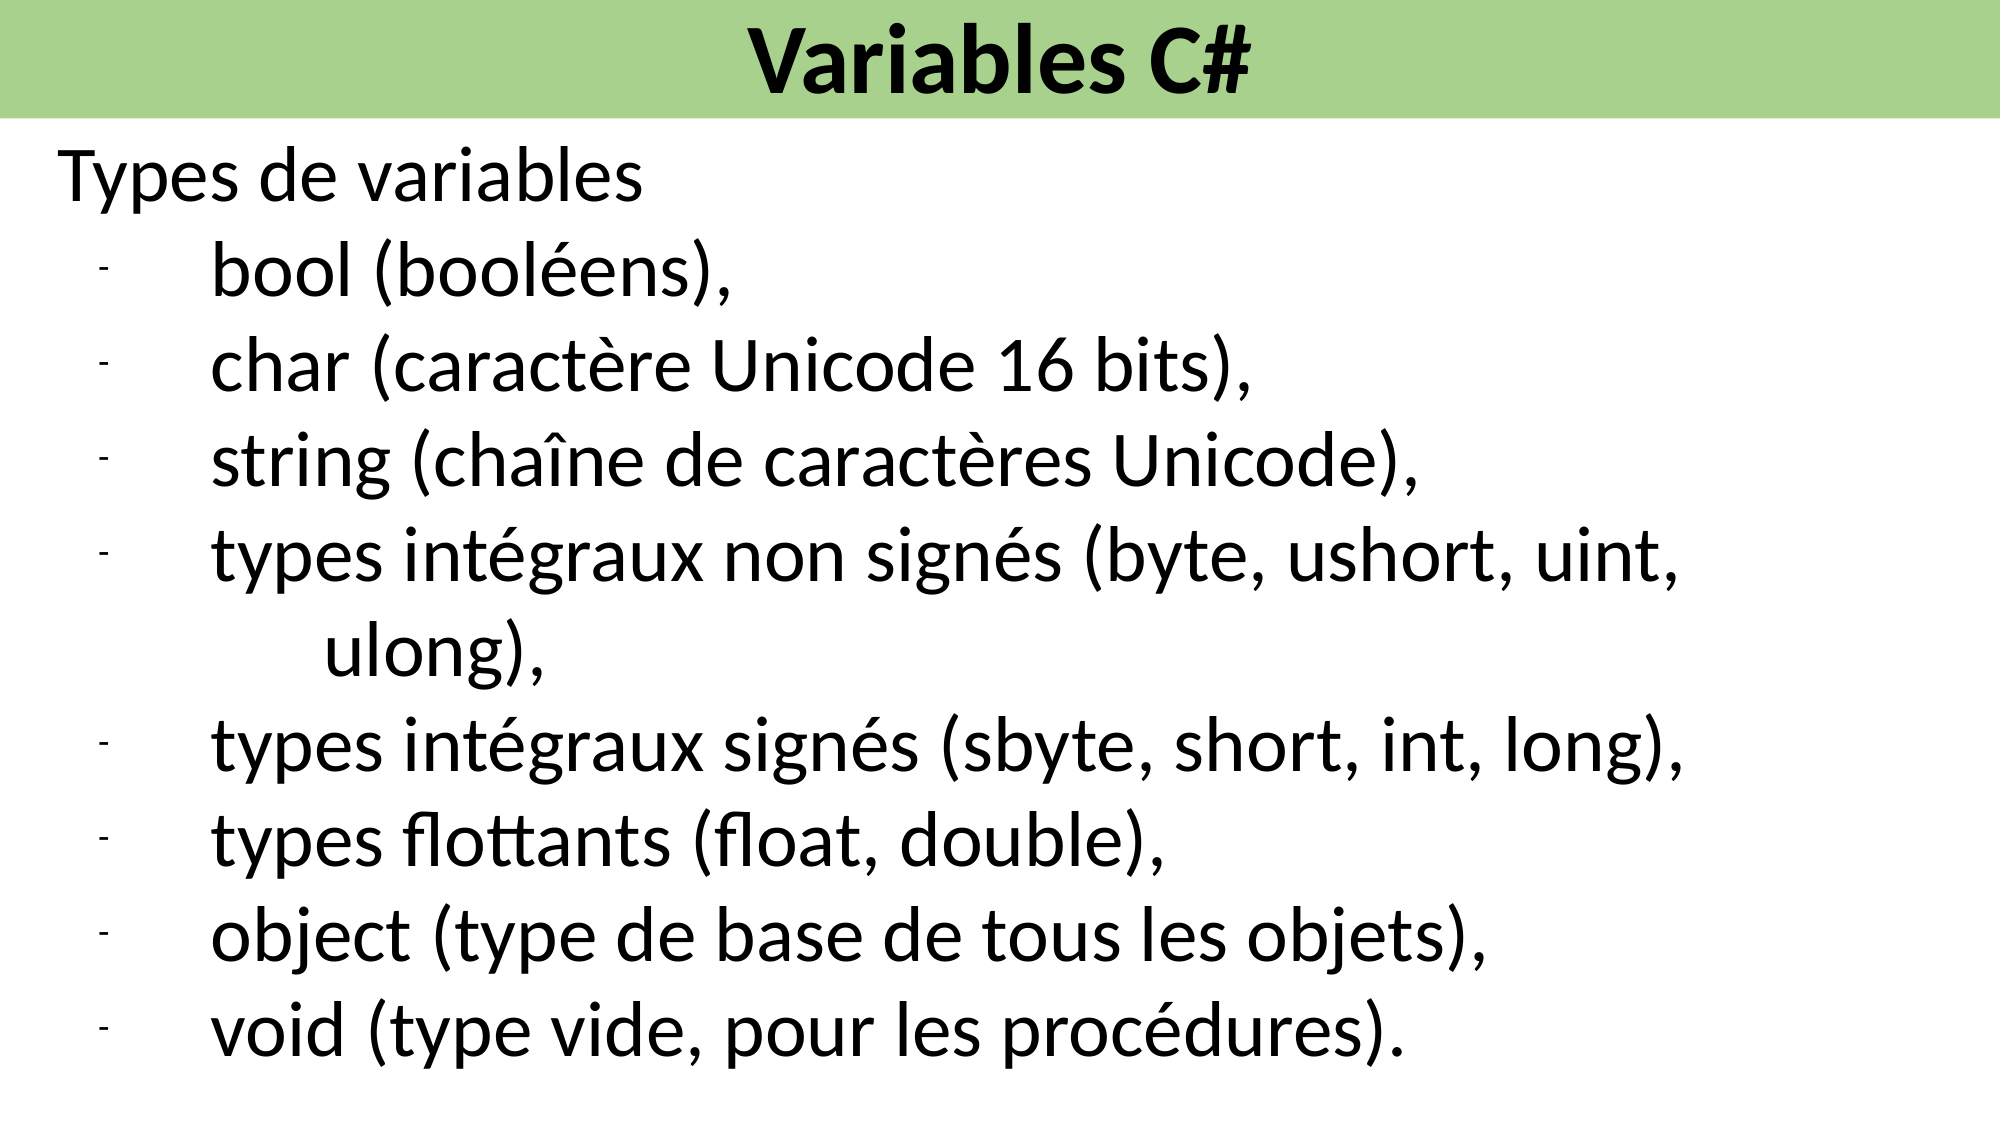

# Variables C#
Types de variables
bool (booléens),
char (caractère Unicode 16 bits),
string (chaîne de caractères Unicode),
types intégraux non signés (byte, ushort, uint, ulong),
types intégraux signés (sbyte, short, int, long),
types flottants (float, double),
object (type de base de tous les objets),
void (type vide, pour les procédures).